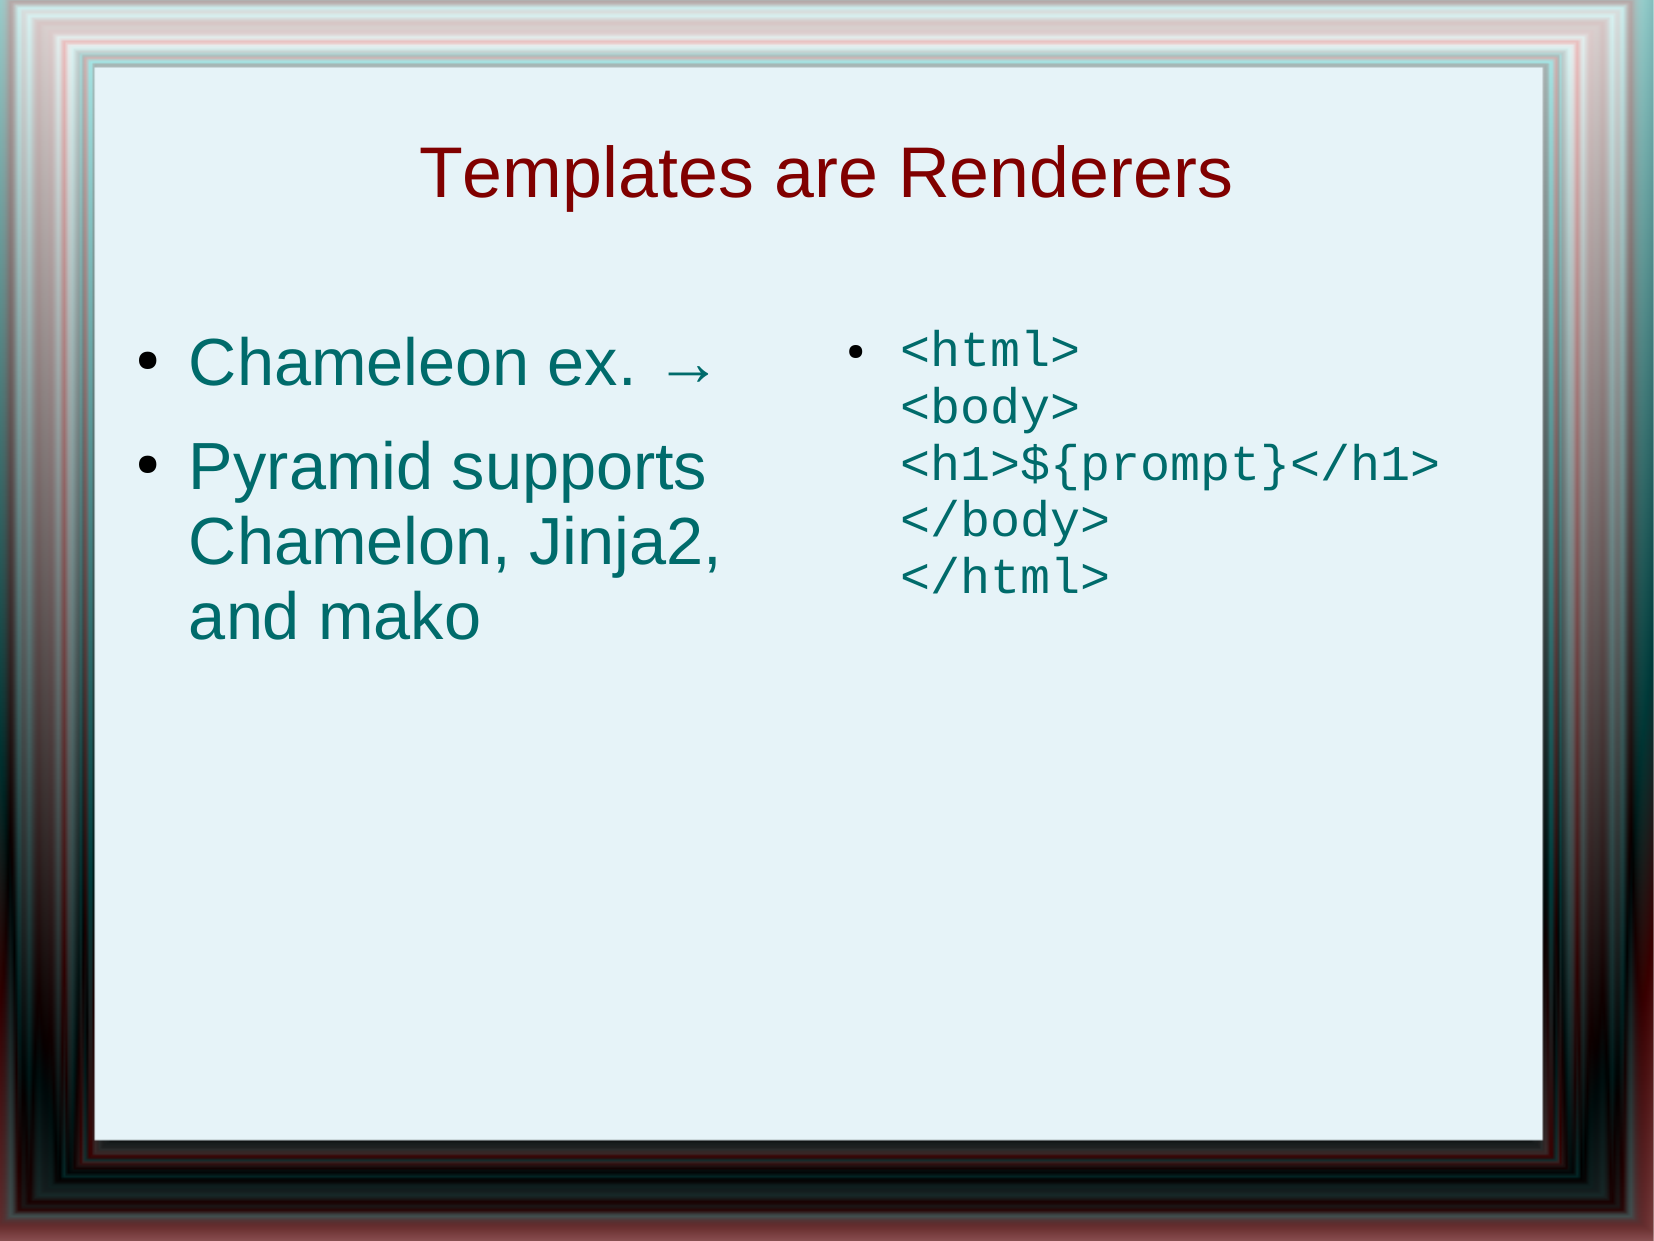

# Templates are Renderers
Chameleon ex. →
Pyramid supports Chamelon, Jinja2, and mako
<html>
<body>
<h1>${prompt}</h1>
</body>
</html>